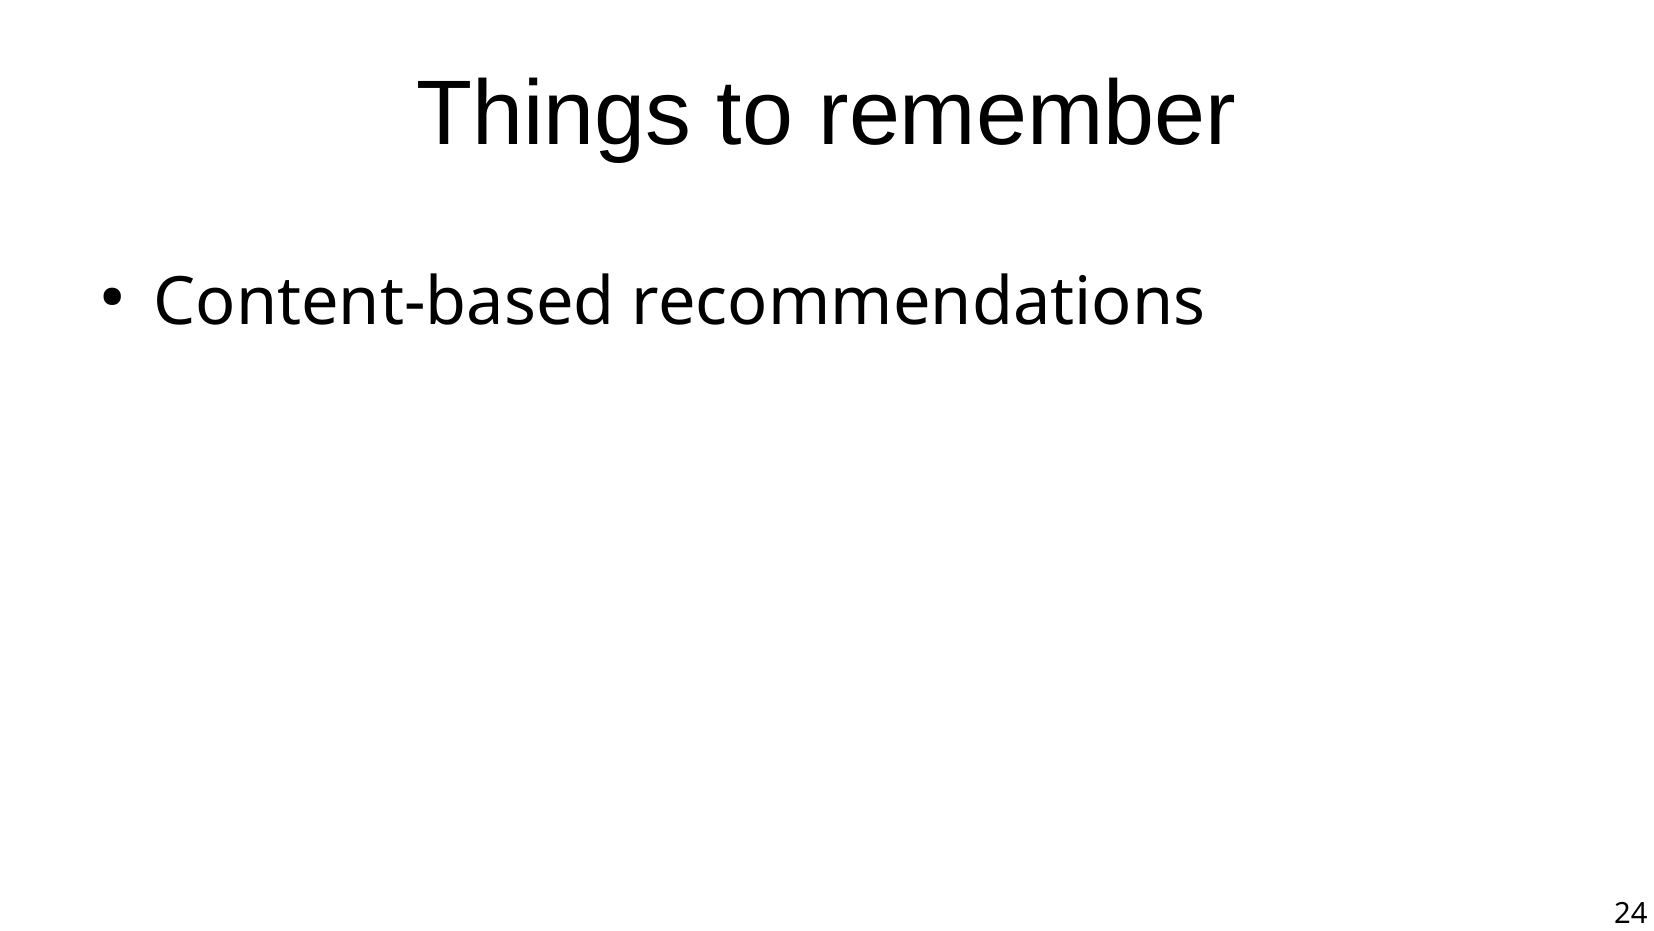

# Things to remember
Content-based recommendations
24